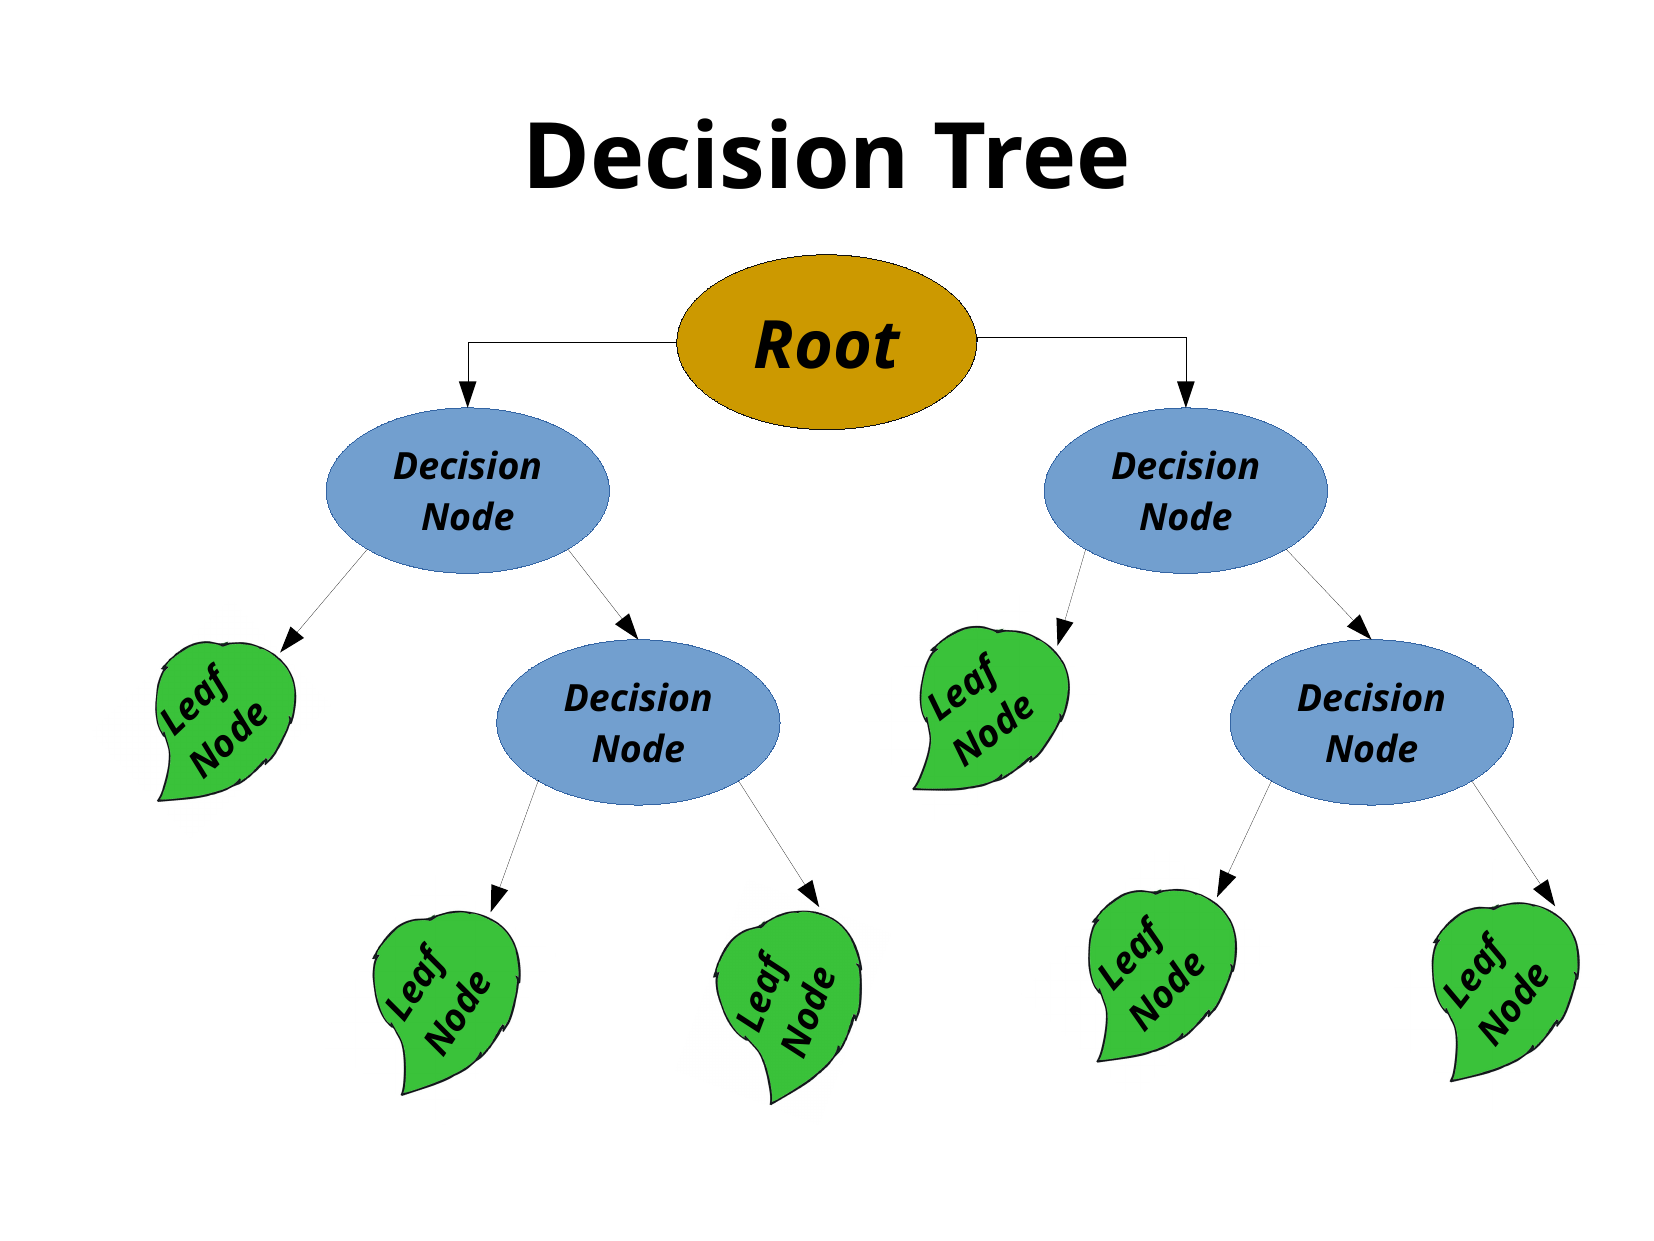

# Decision Tree
Root
Decision
Node
Decision
Node
Leaf
Node
Decision
Node
Decision
Node
Leaf
Node
Leaf
Node
Leaf
Node
Leaf
Node
Leaf
Node